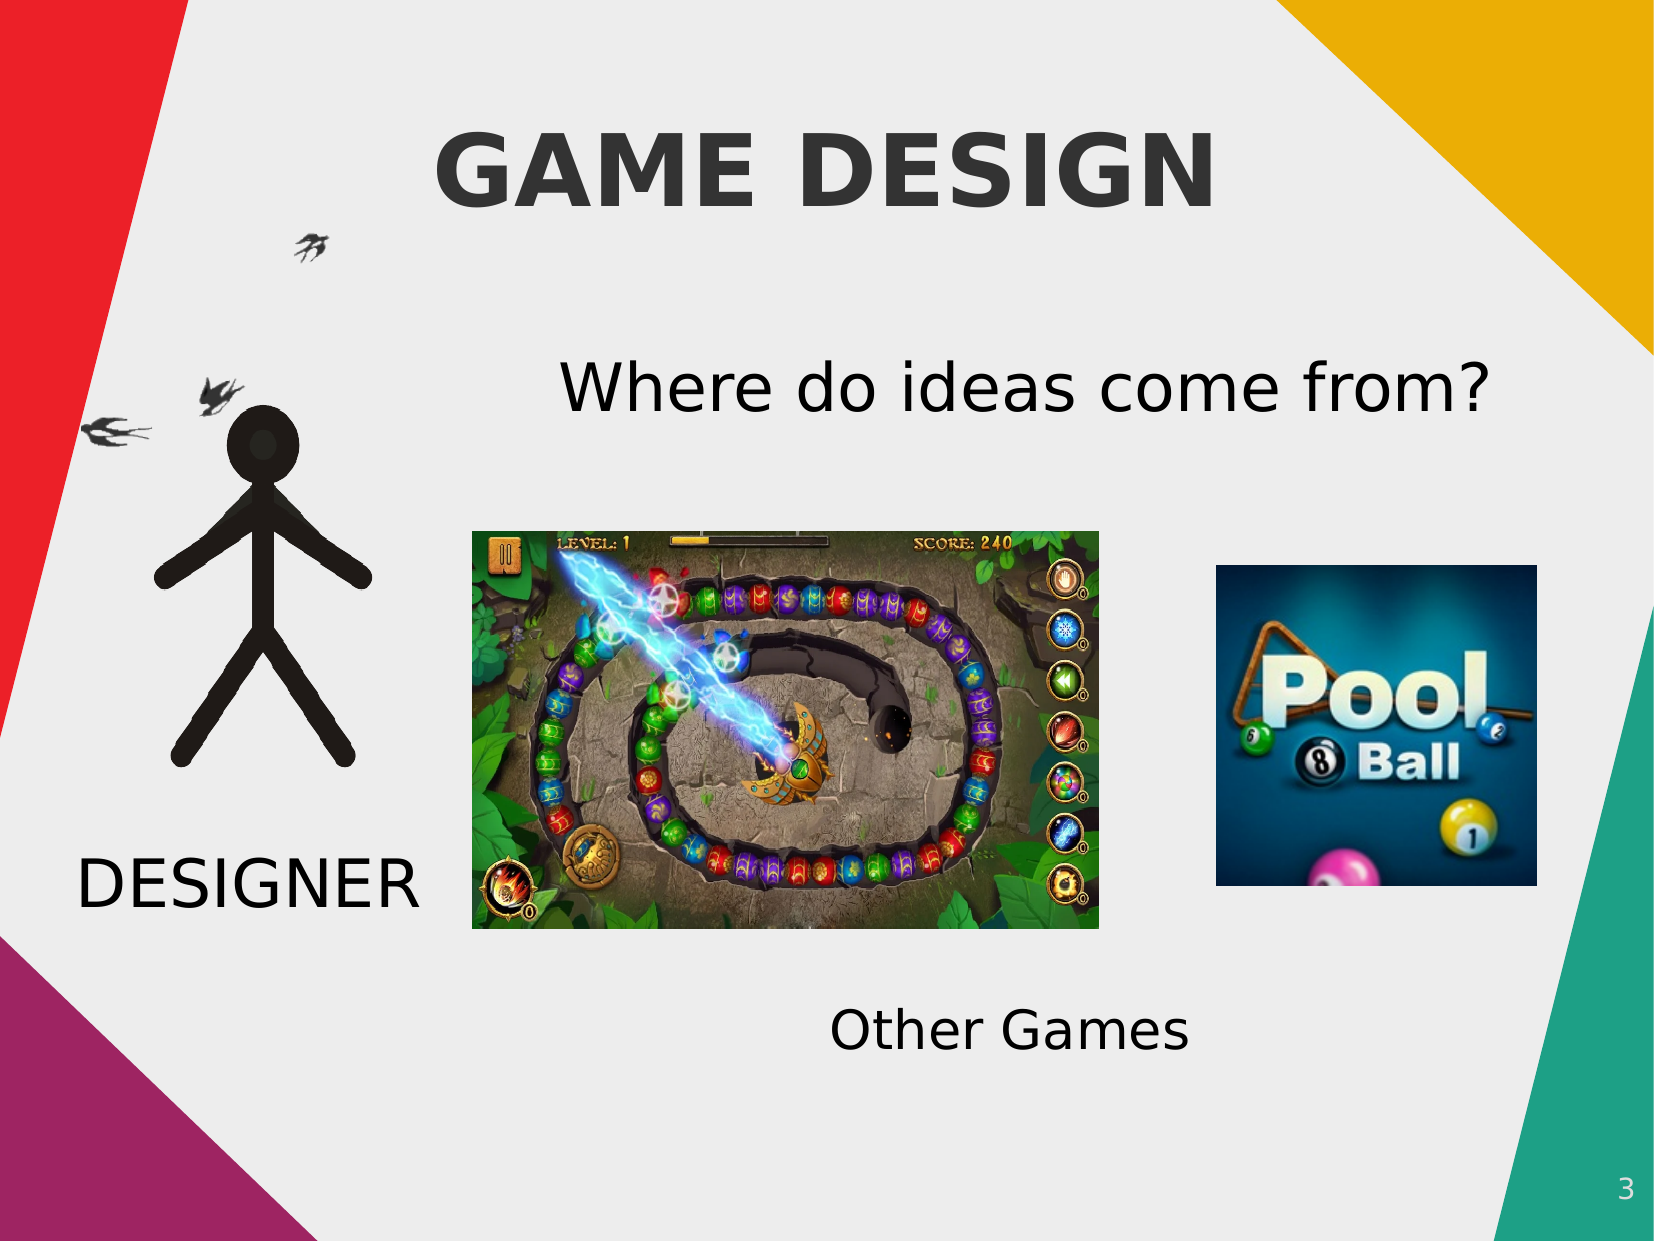

# GAME DESIGN
Where do ideas come from?
DESIGNER
Other Games
3